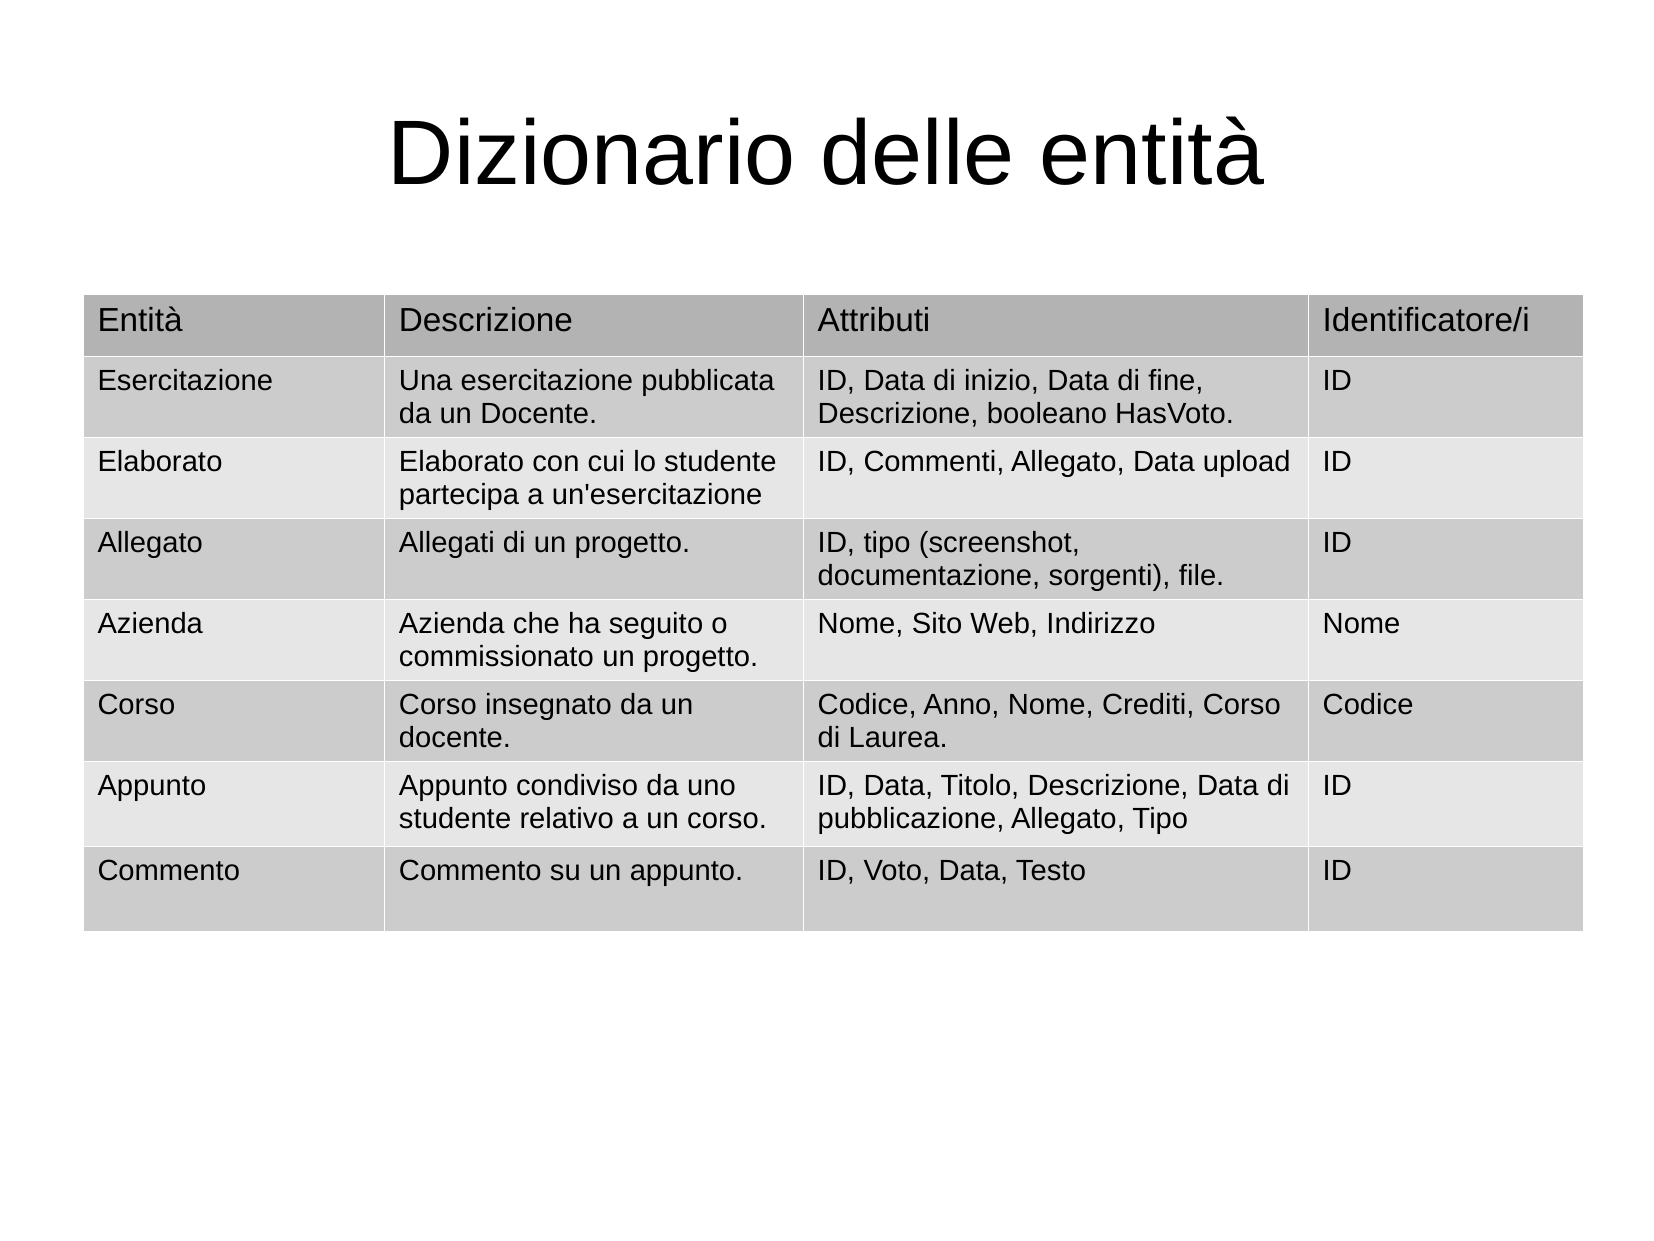

# Dizionario delle entità
| Entità | Descrizione | Attributi | Identificatore/i |
| --- | --- | --- | --- |
| Esercitazione | Una esercitazione pubblicata da un Docente. | ID, Data di inizio, Data di fine, Descrizione, booleano HasVoto. | ID |
| Elaborato | Elaborato con cui lo studente partecipa a un'esercitazione | ID, Commenti, Allegato, Data upload | ID |
| Allegato | Allegati di un progetto. | ID, tipo (screenshot, documentazione, sorgenti), file. | ID |
| Azienda | Azienda che ha seguito o commissionato un progetto. | Nome, Sito Web, Indirizzo | Nome |
| Corso | Corso insegnato da un docente. | Codice, Anno, Nome, Crediti, Corso di Laurea. | Codice |
| Appunto | Appunto condiviso da uno studente relativo a un corso. | ID, Data, Titolo, Descrizione, Data di pubblicazione, Allegato, Tipo | ID |
| Commento | Commento su un appunto. | ID, Voto, Data, Testo | ID |